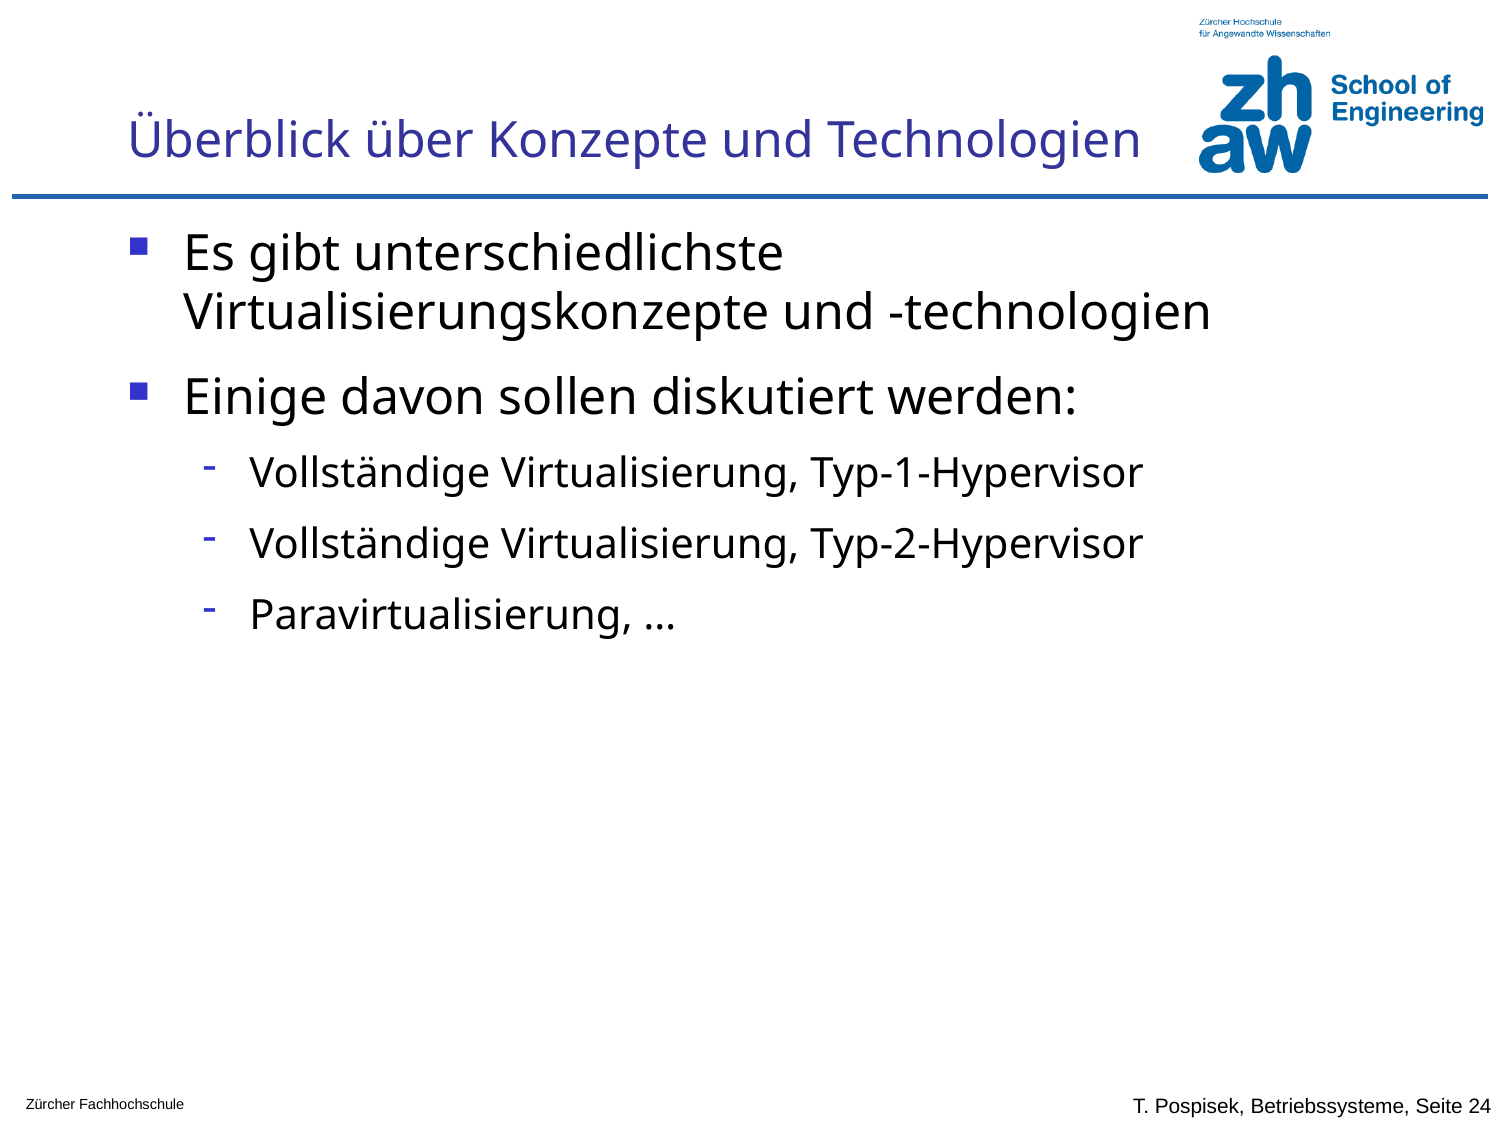

# Überblick über Konzepte und Technologien
Es gibt unterschiedlichste Virtualisierungskonzepte und -technologien
Einige davon sollen diskutiert werden:
Vollständige Virtualisierung, Typ-1-Hypervisor
Vollständige Virtualisierung, Typ-2-Hypervisor
Paravirtualisierung, …